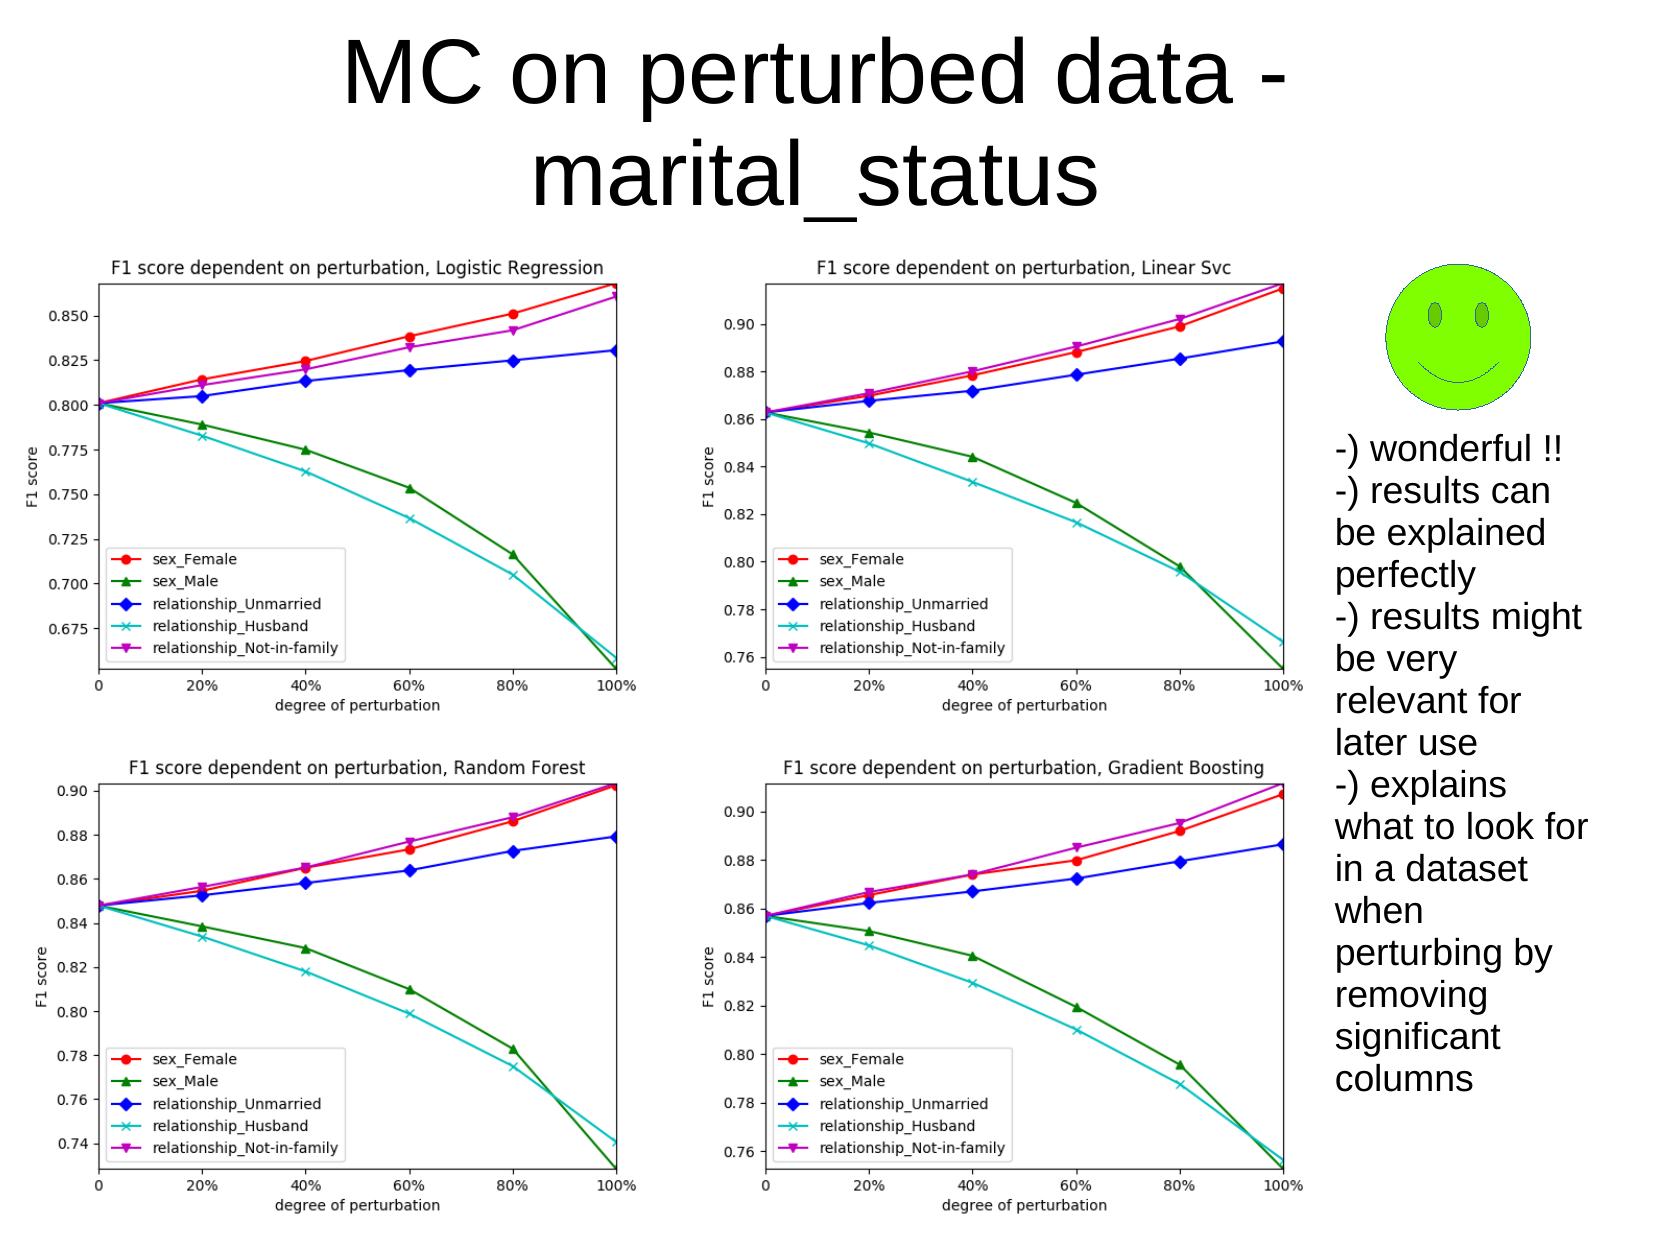

# MC on perturbed data - marital_status
-) wonderful !!
-) results can be explained perfectly
-) results might be very relevant for later use
-) explains what to look for in a dataset when perturbing by removing significant columns